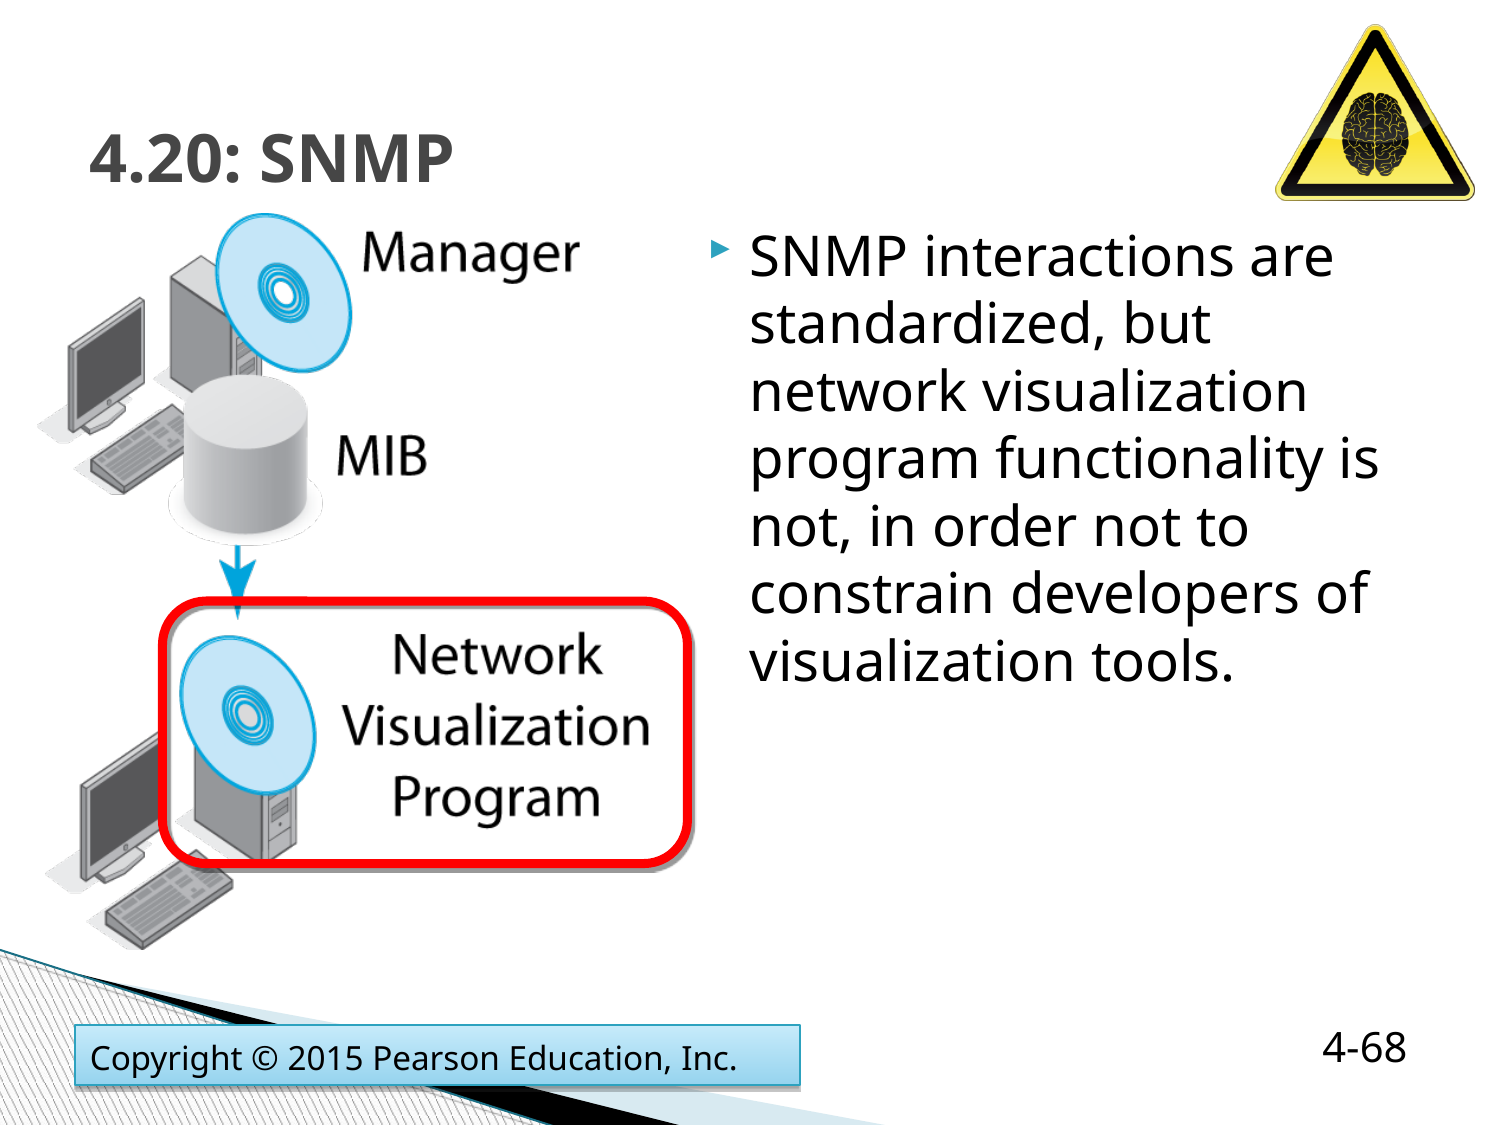

4.20: SNMP
# SNMP interactions are standardized, but network visualization program functionality is not, in order not to constrain developers of visualization tools.
Copyright © 2015 Pearson Education, Inc.